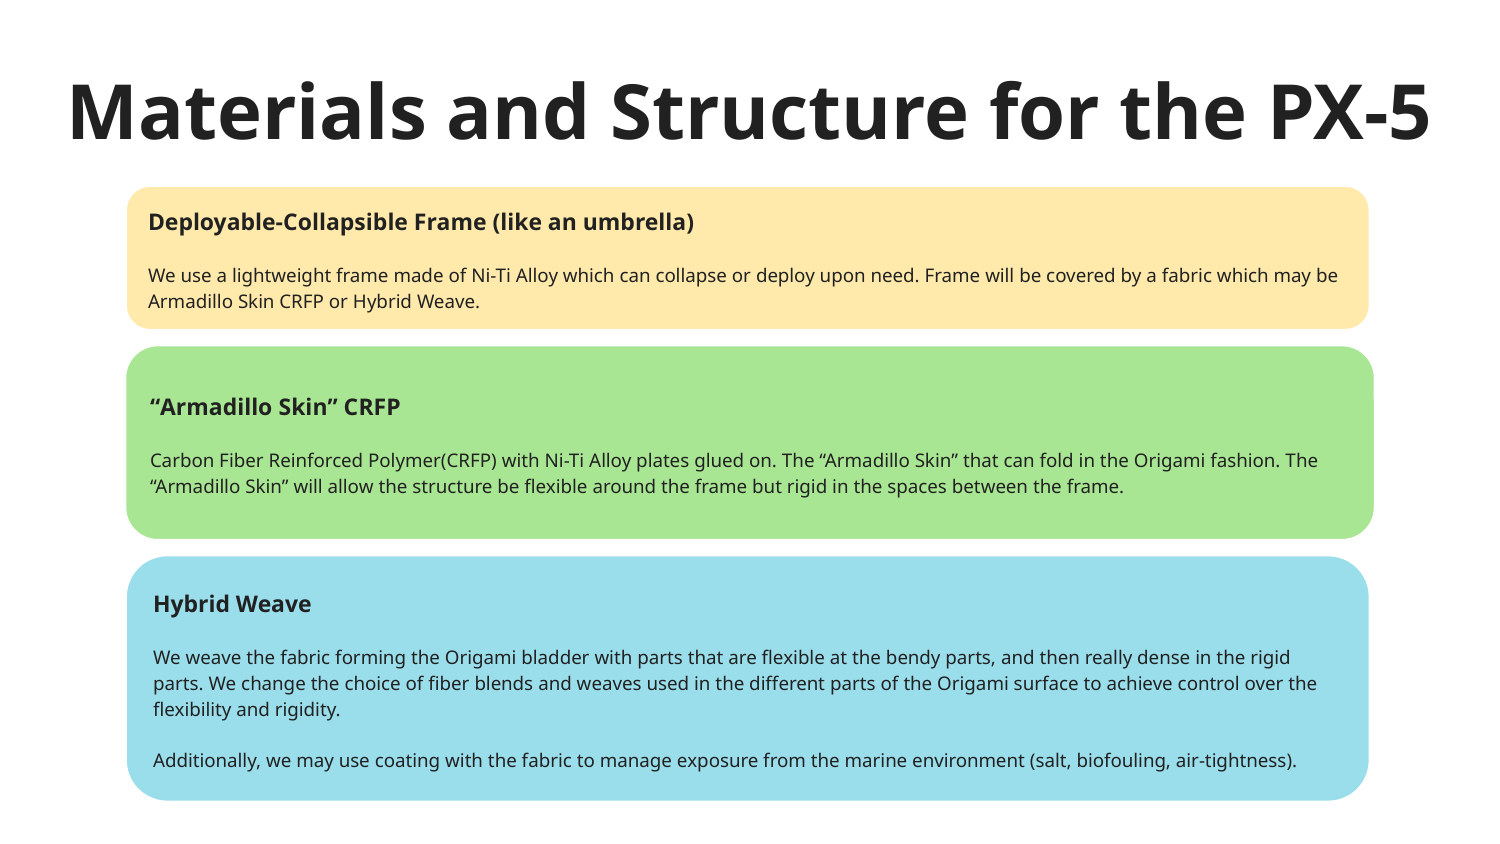

# Materials and Structure for the PX-5
Deployable-Collapsible Frame (like an umbrella)
We use a lightweight frame made of Ni-Ti Alloy which can collapse or deploy upon need. Frame will be covered by a fabric which may be Armadillo Skin CRFP or Hybrid Weave.
“Armadillo Skin” CRFP
Carbon Fiber Reinforced Polymer(CRFP) with Ni-Ti Alloy plates glued on. The “Armadillo Skin” that can fold in the Origami fashion. The “Armadillo Skin” will allow the structure be flexible around the frame but rigid in the spaces between the frame.
Hybrid Weave
We weave the fabric forming the Origami bladder with parts that are flexible at the bendy parts, and then really dense in the rigid parts. We change the choice of fiber blends and weaves used in the different parts of the Origami surface to achieve control over the flexibility and rigidity.
Additionally, we may use coating with the fabric to manage exposure from the marine environment (salt, biofouling, air-tightness).